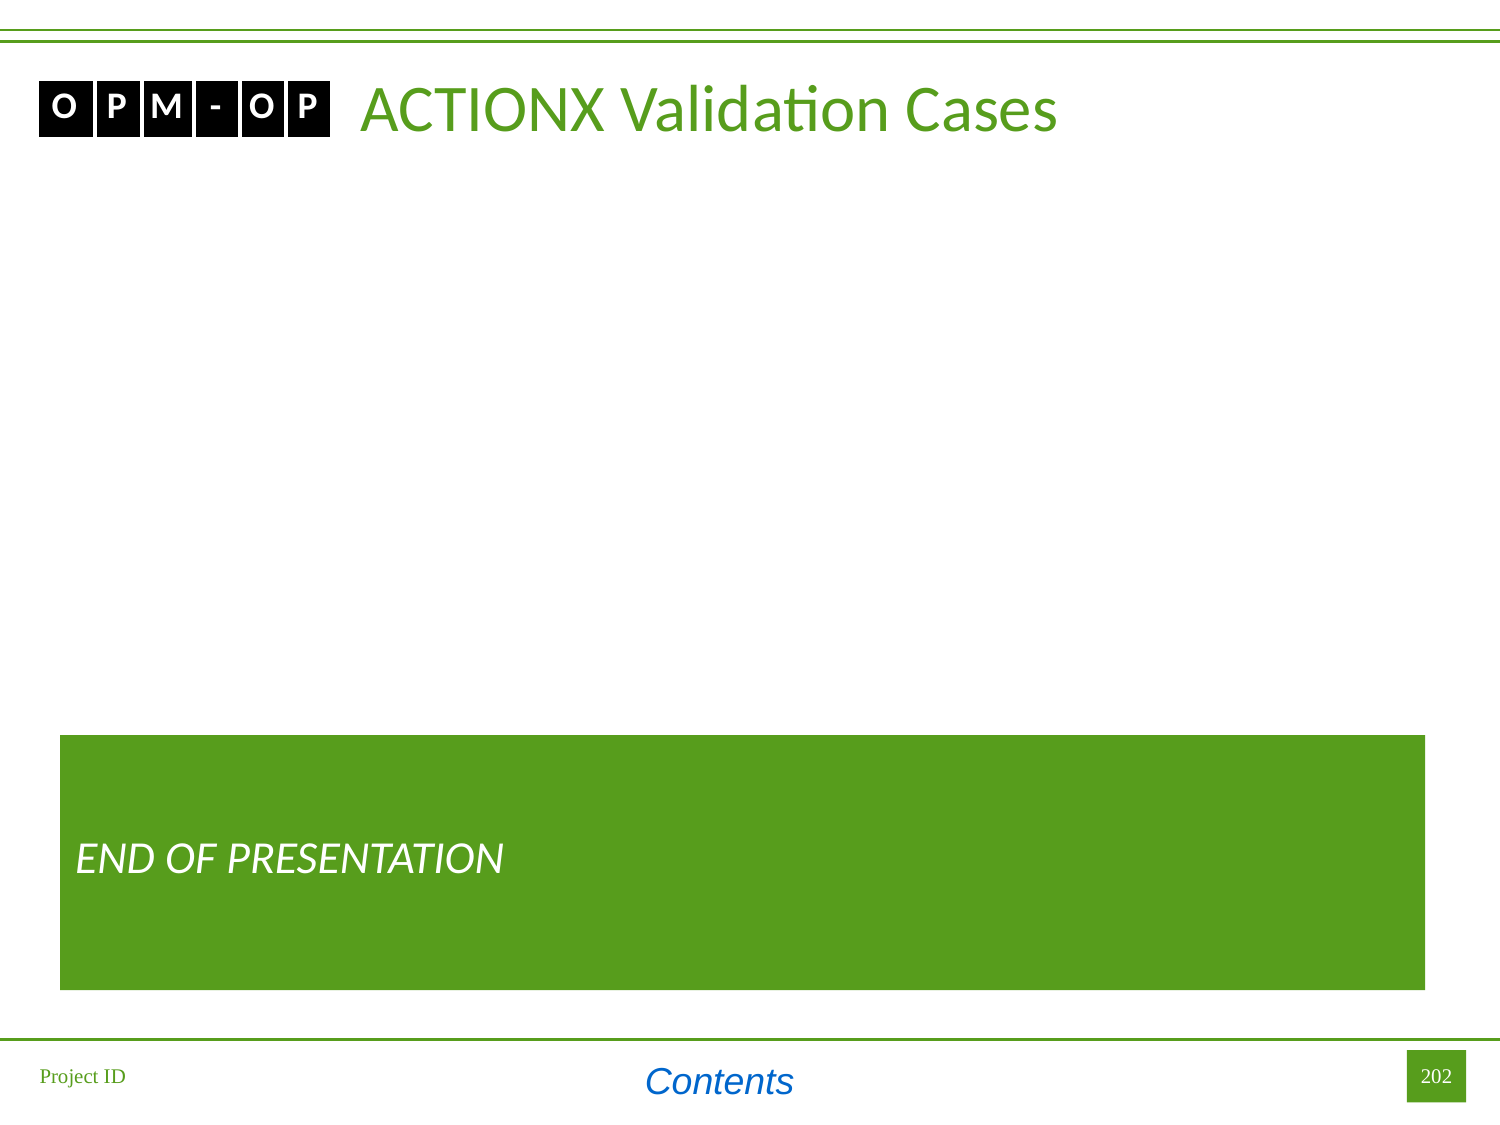

# ACTIONX Validation Cases
End of Presentation
Project ID
202